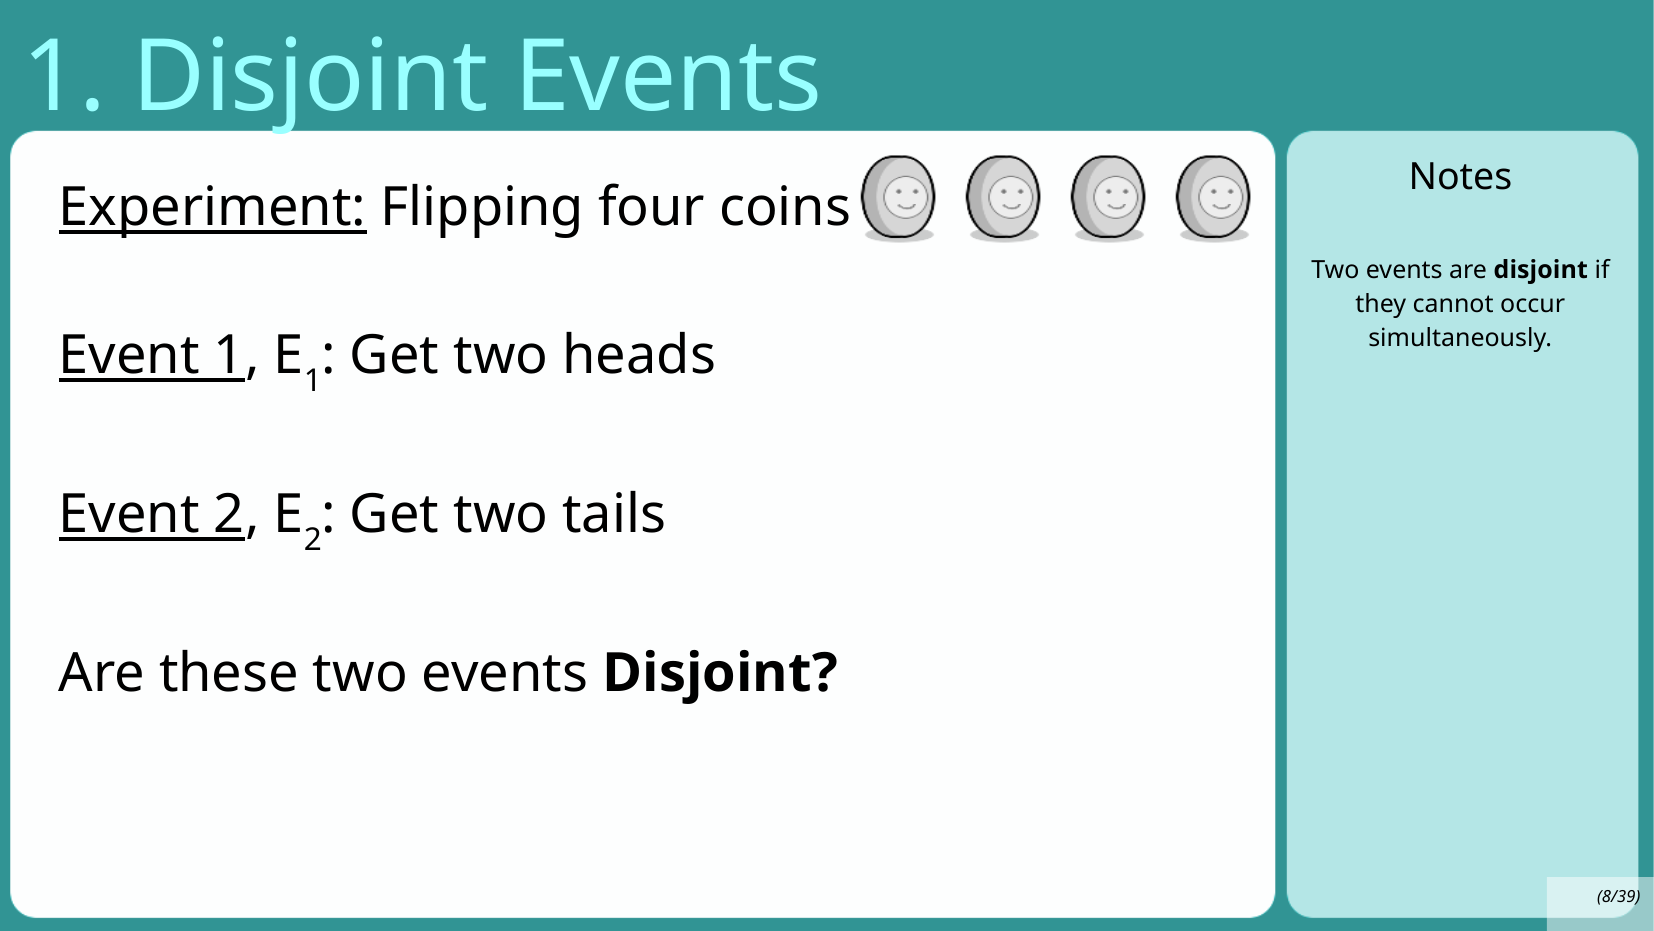

# 1. Disjoint Events
Notes
Two events are disjoint if they cannot occur simultaneously.
Experiment: Flipping four coins
Event 1, E1: Get two heads
Event 2, E2: Get two tails
Are these two events Disjoint?